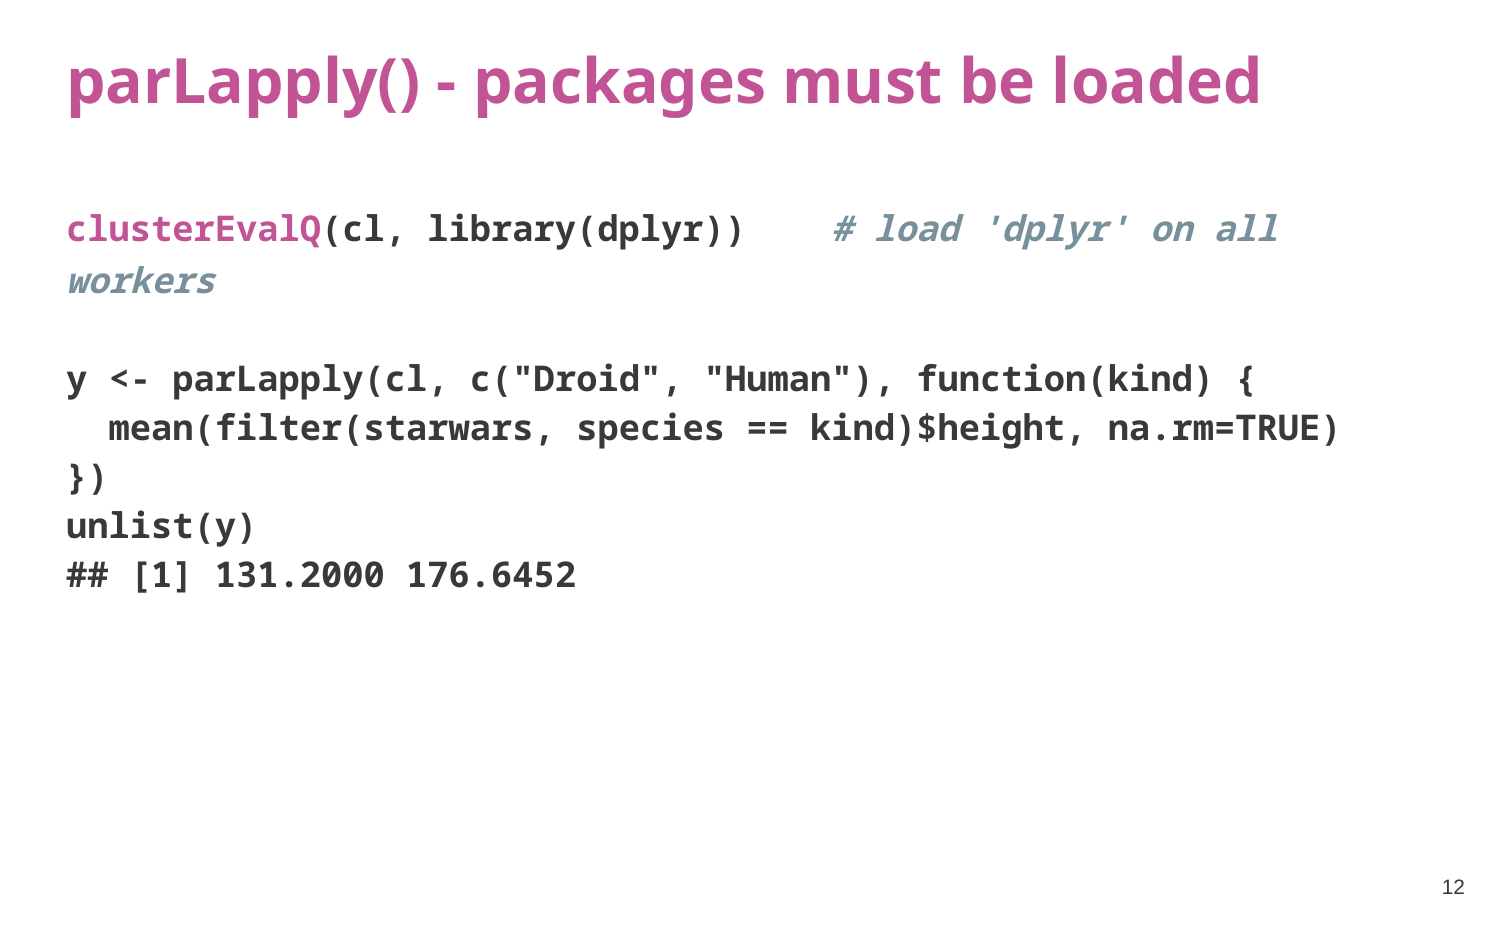

# parLapply() - packages must be loaded
clusterEvalQ(cl, library(dplyr)) # load 'dplyr' on all workers ‎
y <- parLapply(cl, c("Droid", "Human"), function(kind) {
 mean(filter(starwars, species == kind)$height, na.rm=TRUE)
})
unlist(y)
## [1] 131.2000 176.6452